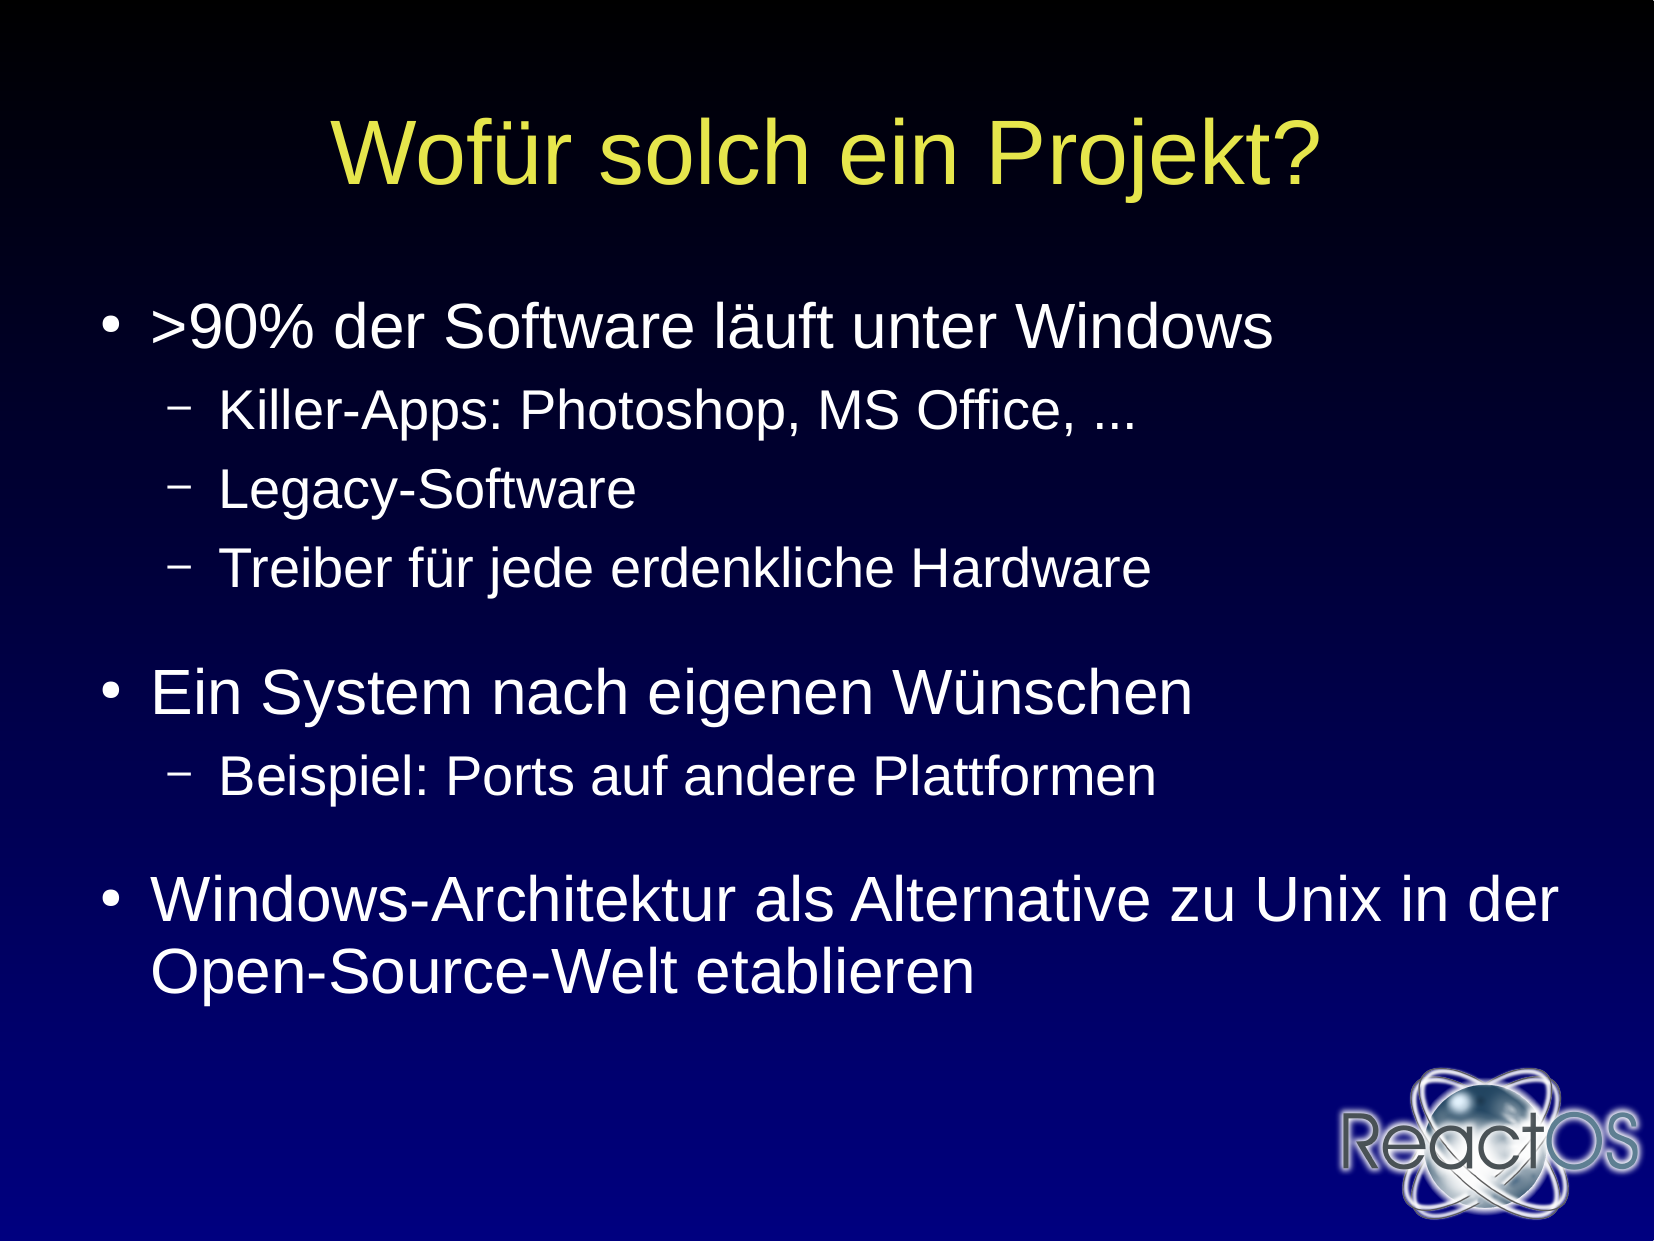

# Wofür solch ein Projekt?
>90% der Software läuft unter Windows
Killer-Apps: Photoshop, MS Office, ...
Legacy-Software
Treiber für jede erdenkliche Hardware
Ein System nach eigenen Wünschen
Beispiel: Ports auf andere Plattformen
Windows-Architektur als Alternative zu Unix in der Open-Source-Welt etablieren